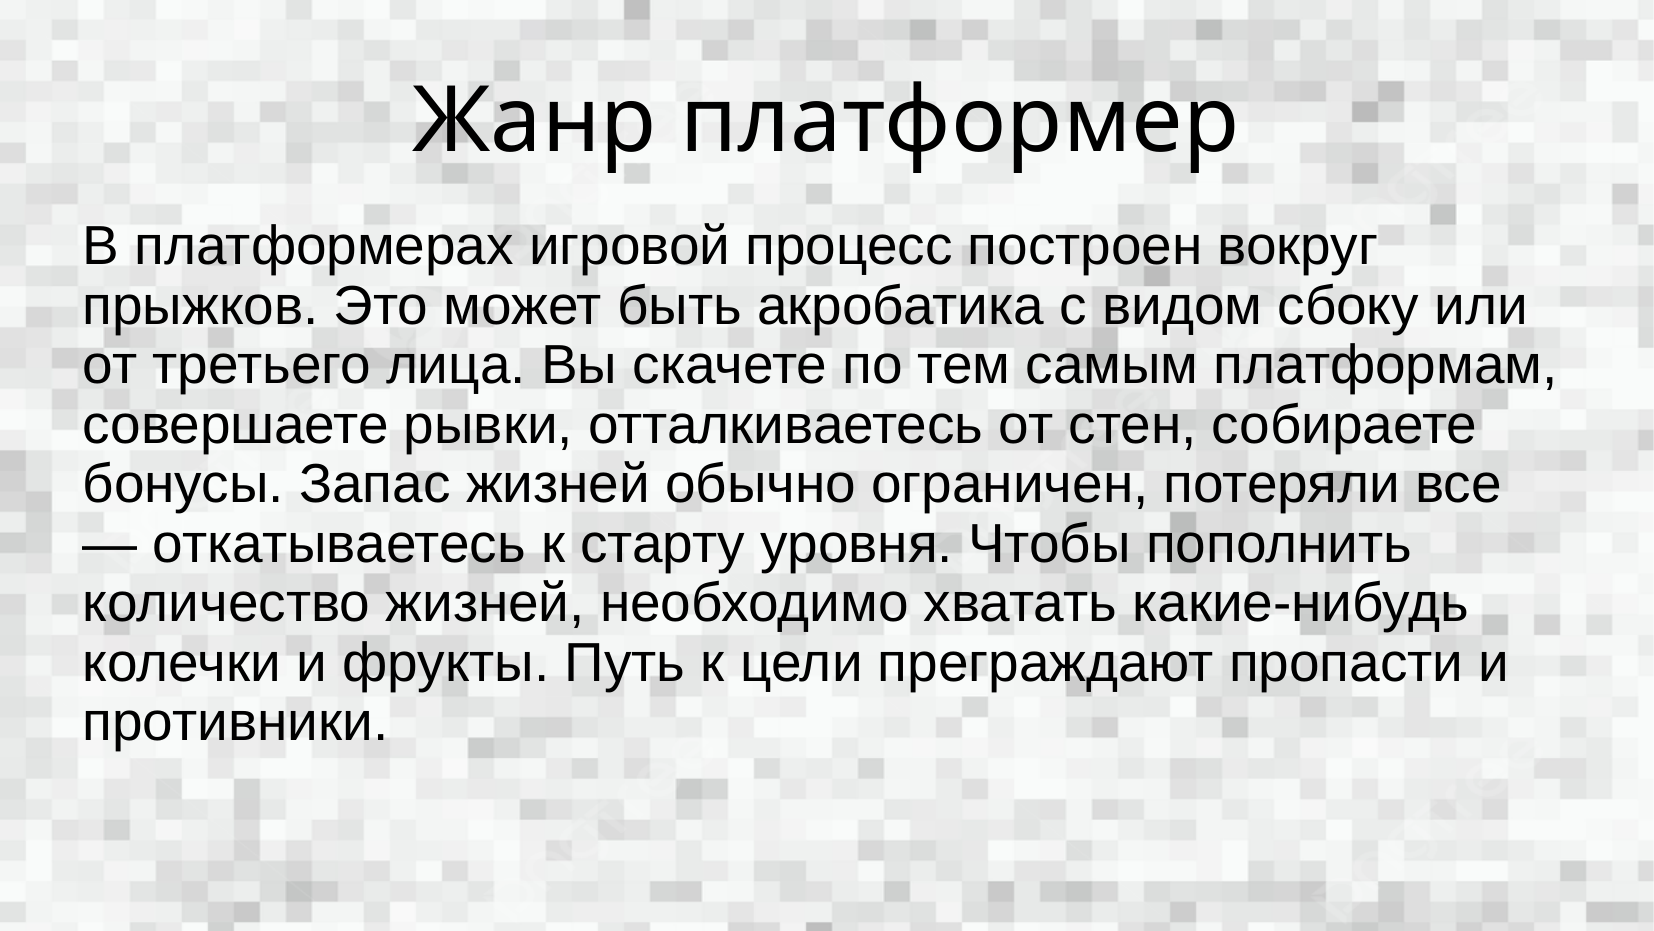

# Жанр платформер
В платформерах игровой процесс построен вокруг прыжков. Это может быть акробатика с видом сбоку или от третьего лица. Вы скачете по тем самым платформам, совершаете рывки, отталкиваетесь от стен, собираете бонусы. Запас жизней обычно ограничен, потеряли все — откатываетесь к старту уровня. Чтобы пополнить количество жизней, необходимо хватать какие-нибудь колечки и фрукты. Путь к цели преграждают пропасти и противники.